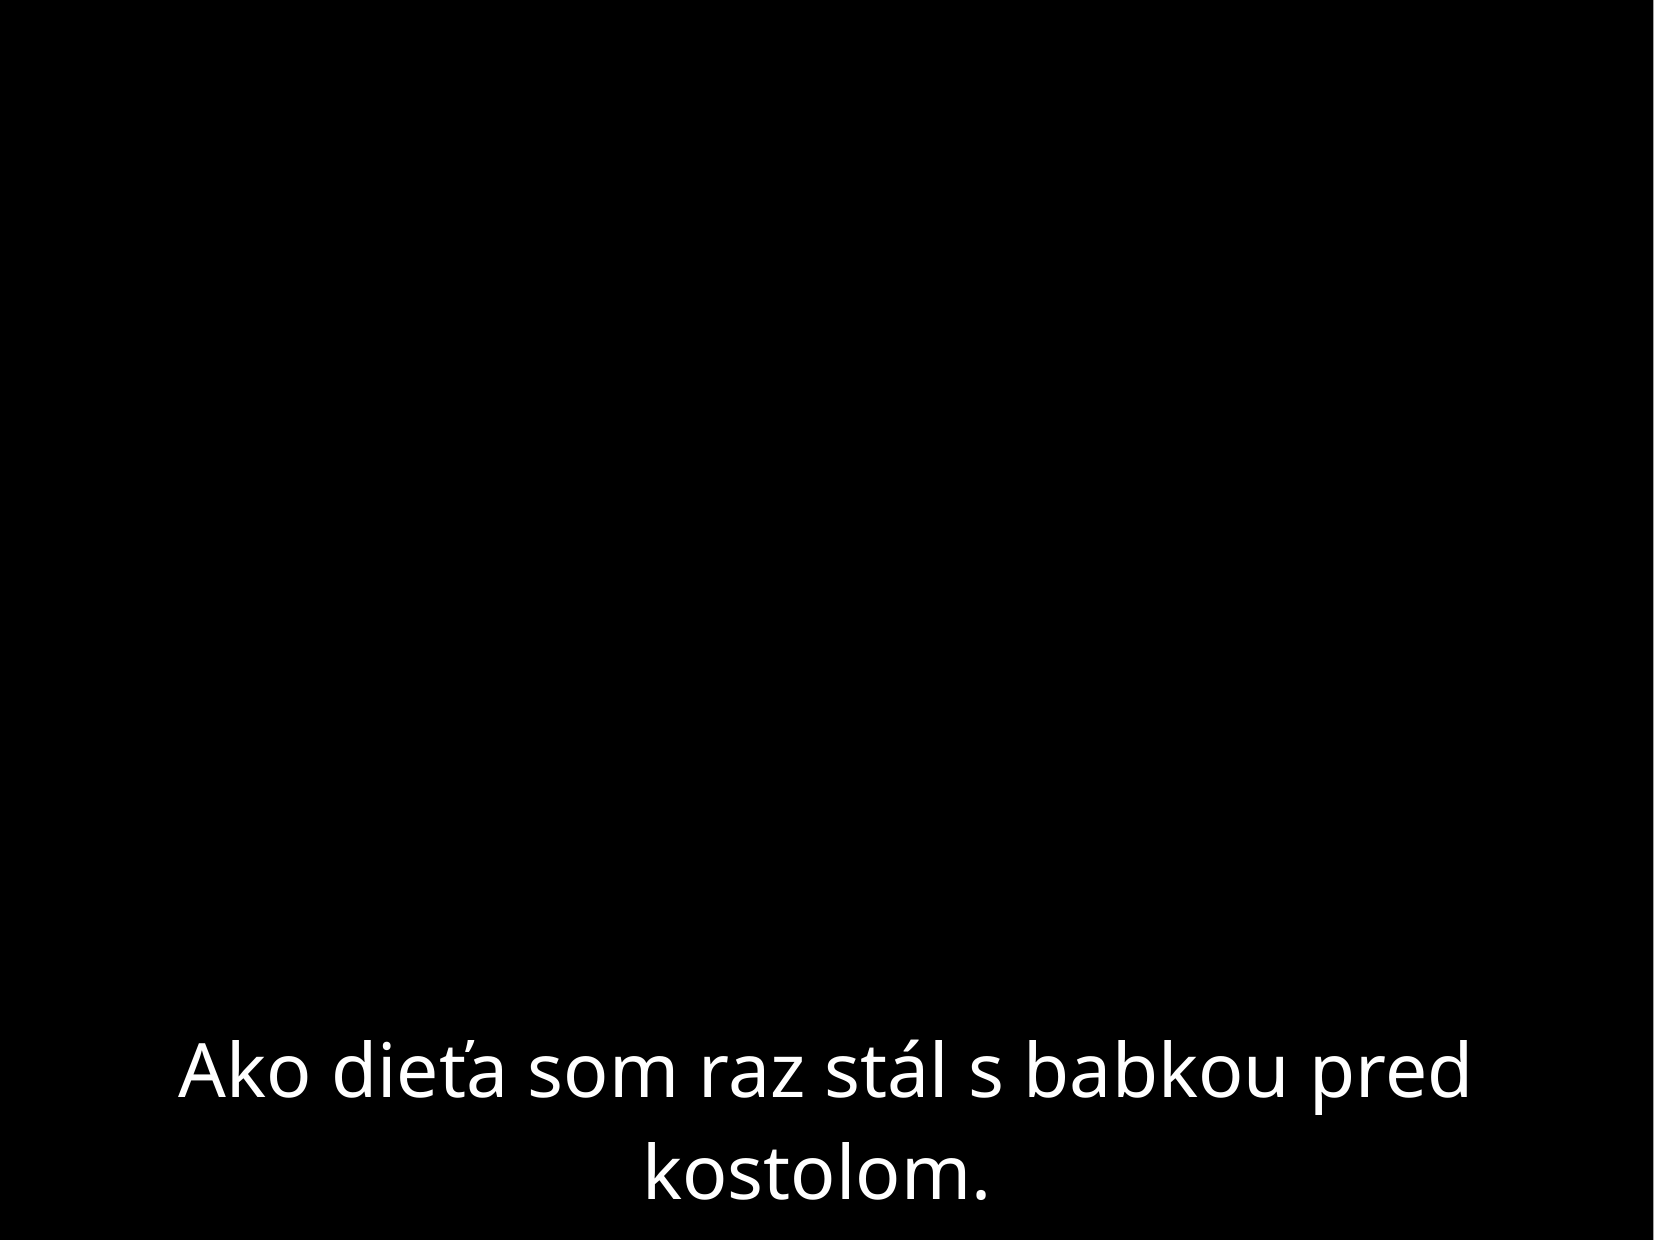

# Ako dieťa som raz stál s babkou pred kostolom.